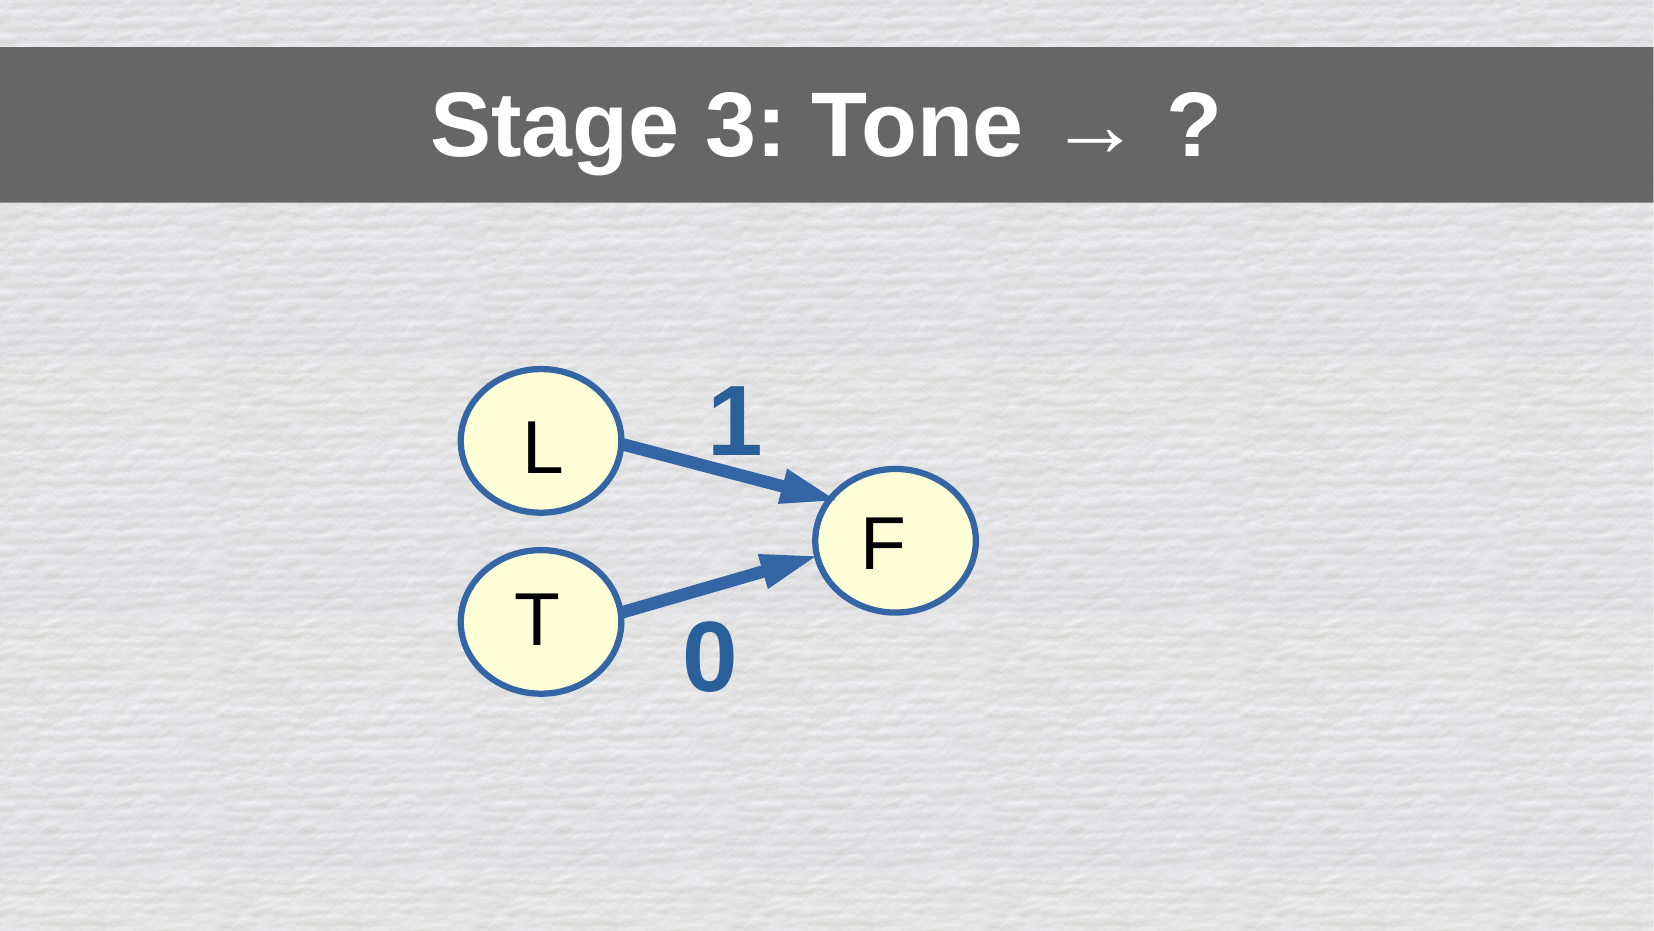

# Stage 3: Tone → ?
1
L
F
T
0
| | | | | |
| --- | --- | --- | --- | --- |
| | | | | |
| | | | | |
| | | | | |
| | | | | |